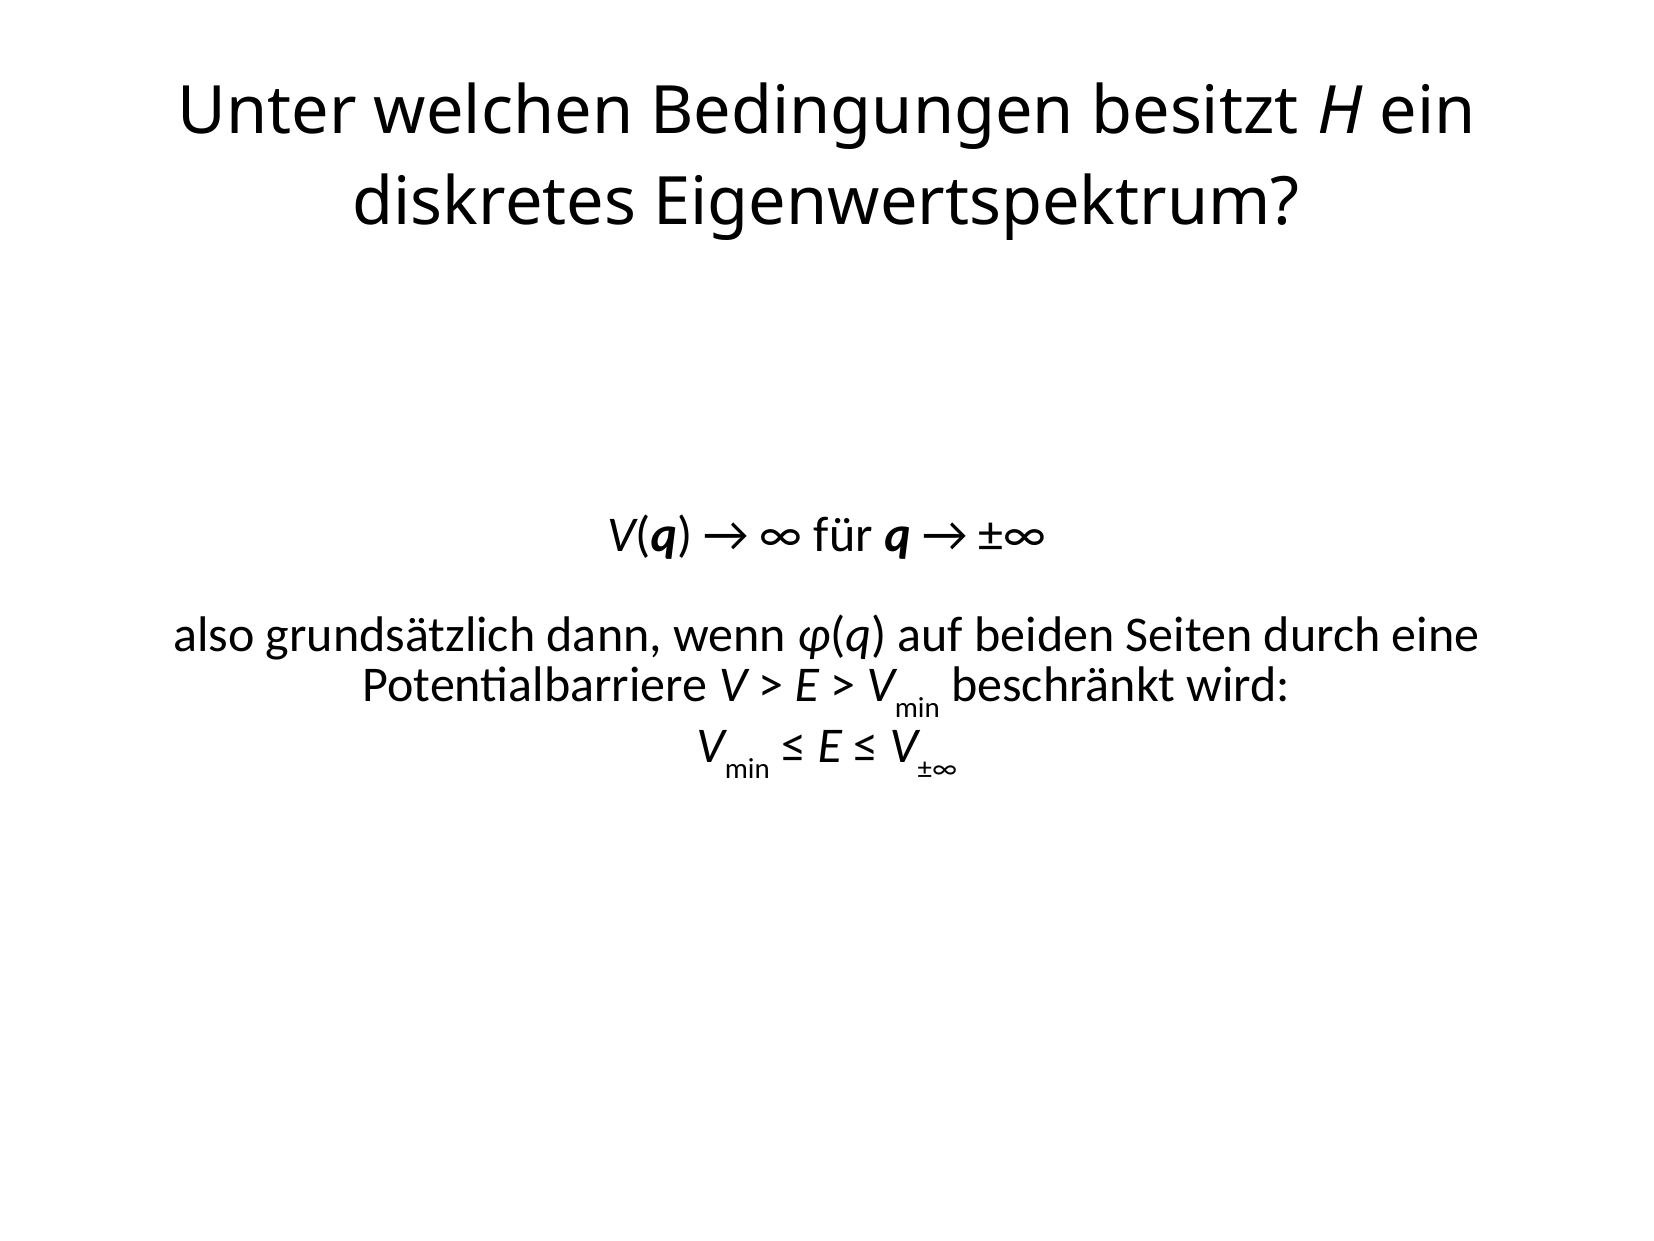

# Unter welchen Bedingungen besitzt H ein diskretes Eigenwertspektrum?
V(q) → ∞ für q → ±∞
also grundsätzlich dann, wenn φ(q) auf beiden Seiten durch eine Potentialbarriere V > E > Vmin beschränkt wird:
Vmin ≤ E ≤ V±∞